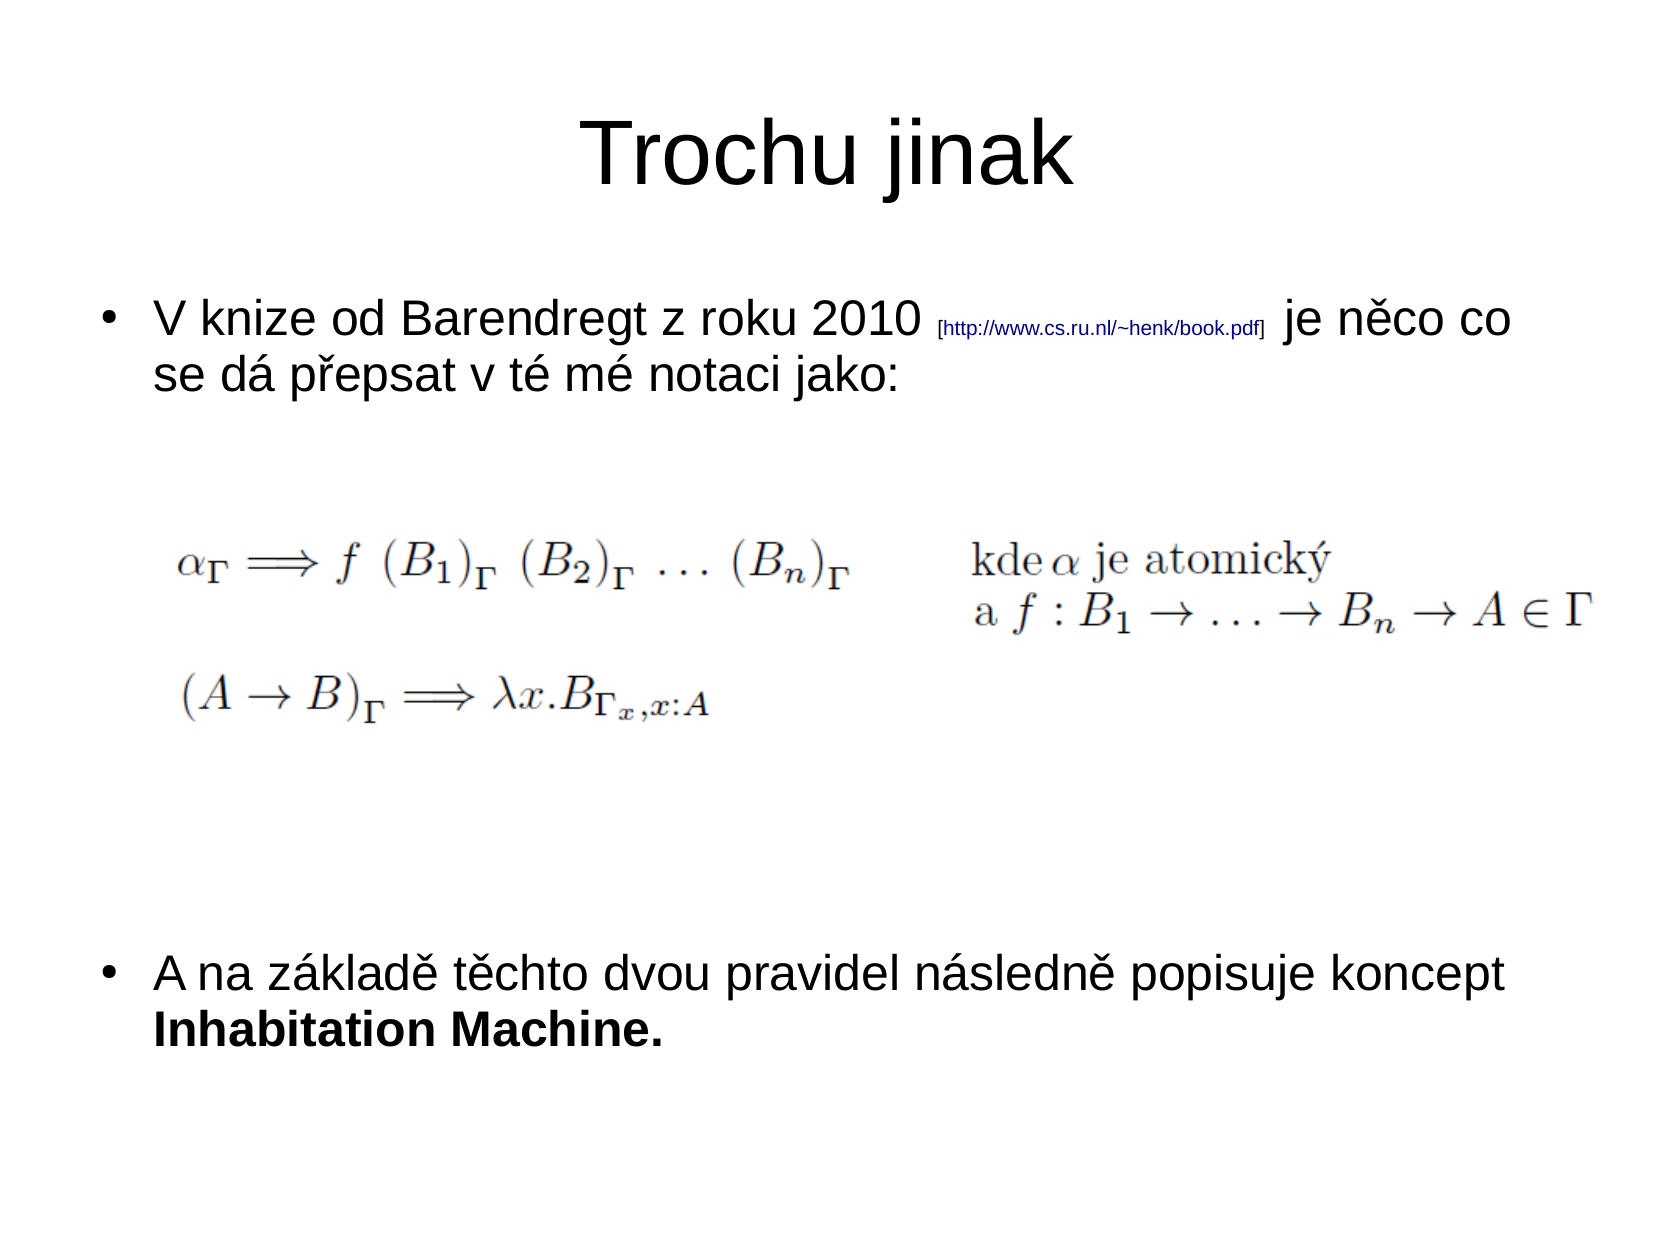

# Trochu jinak
V knize od Barendregt z roku 2010 [http://www.cs.ru.nl/~henk/book.pdf] je něco co se dá přepsat v té mé notaci jako:
A na základě těchto dvou pravidel následně popisuje koncept Inhabitation Machine.